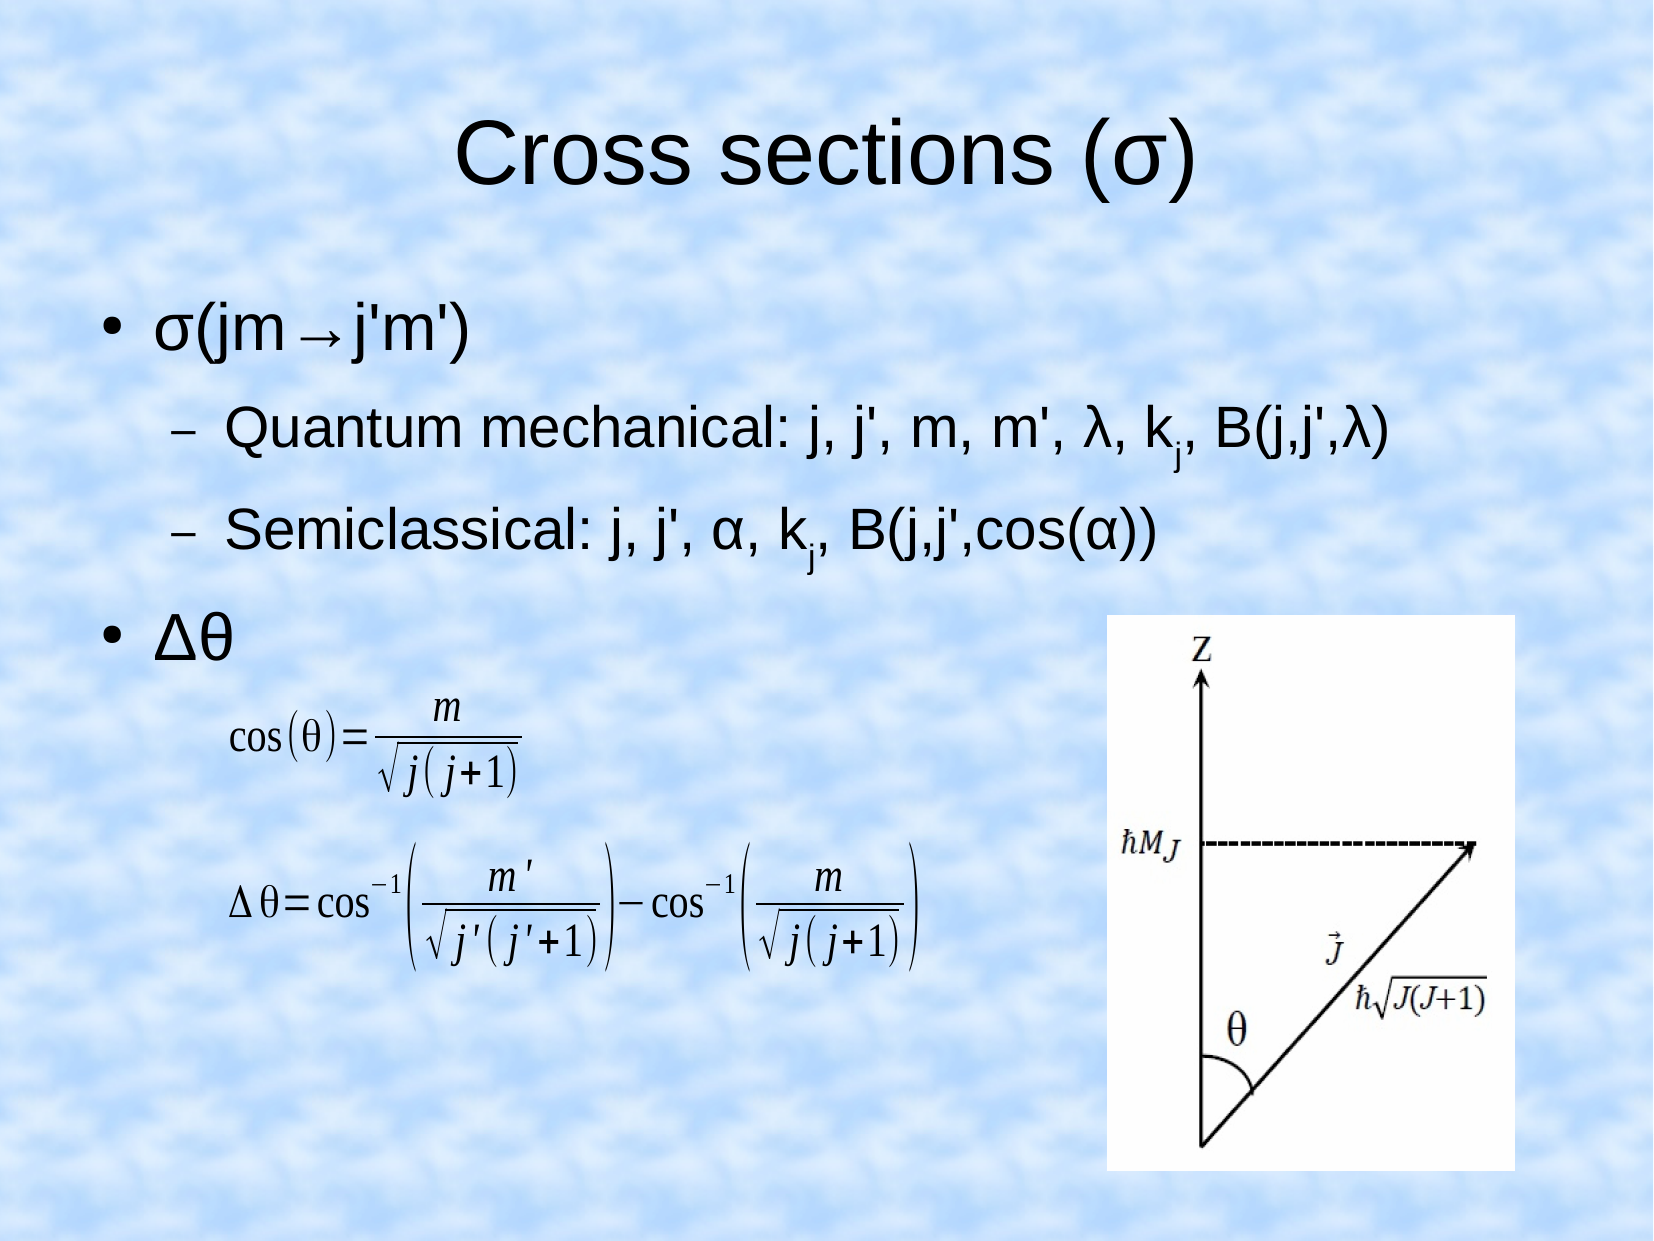

# Cross sections (σ)
σ(jm→j'm')
Quantum mechanical: j, j', m, m', λ, kj, B(j,j',λ)
Semiclassical: j, j', α, kj, B(j,j',cos(α))
Δθ